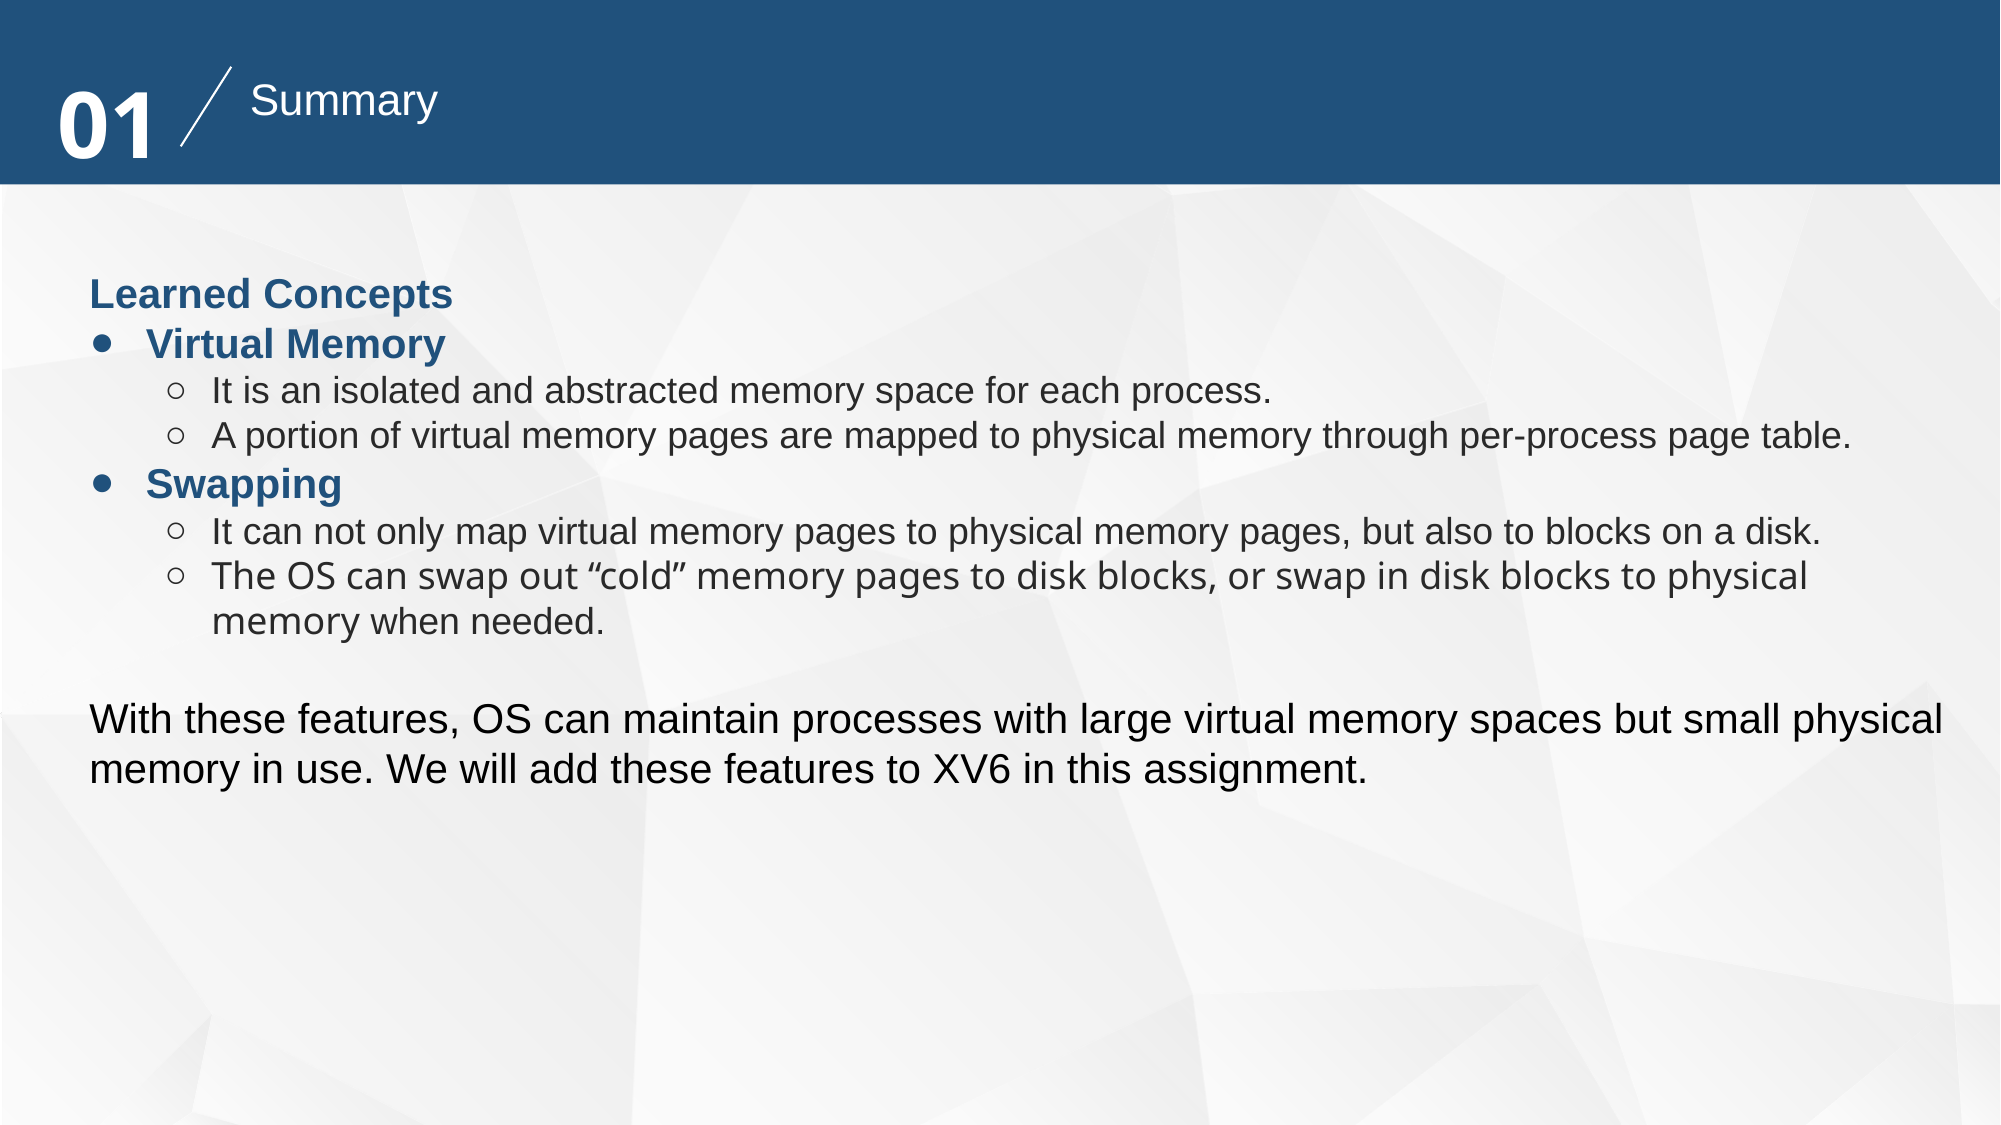

01
# Summary
Learned Concepts
Virtual Memory
It is an isolated and abstracted memory space for each process.
A portion of virtual memory pages are mapped to physical memory through per-process page table.
Swapping
It can not only map virtual memory pages to physical memory pages, but also to blocks on a disk.
The OS can swap out “cold” memory pages to disk blocks, or swap in disk blocks to physical memory when needed.
With these features, OS can maintain processes with large virtual memory spaces but small physical memory in use. We will add these features to XV6 in this assignment.